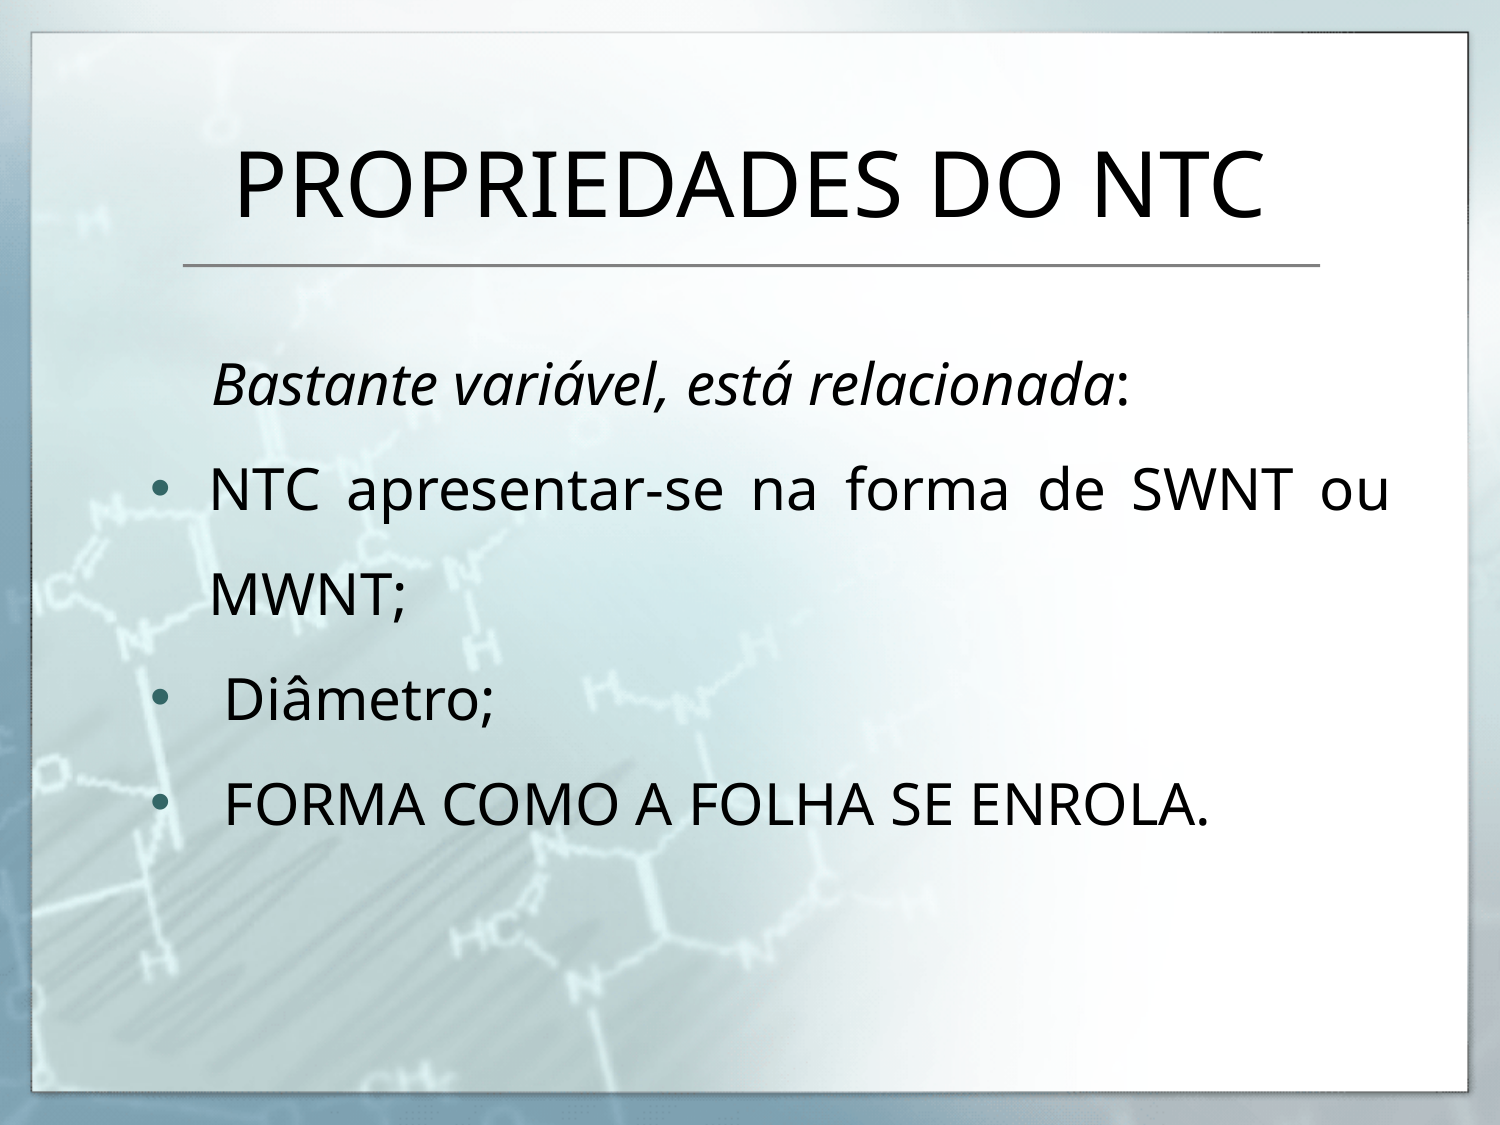

PROPRIEDADES DO NTC
 Bastante variável, está relacionada:
NTC apresentar-se na forma de SWNT ou MWNT;
 Diâmetro;
 FORMA COMO A FOLHA SE ENROLA.